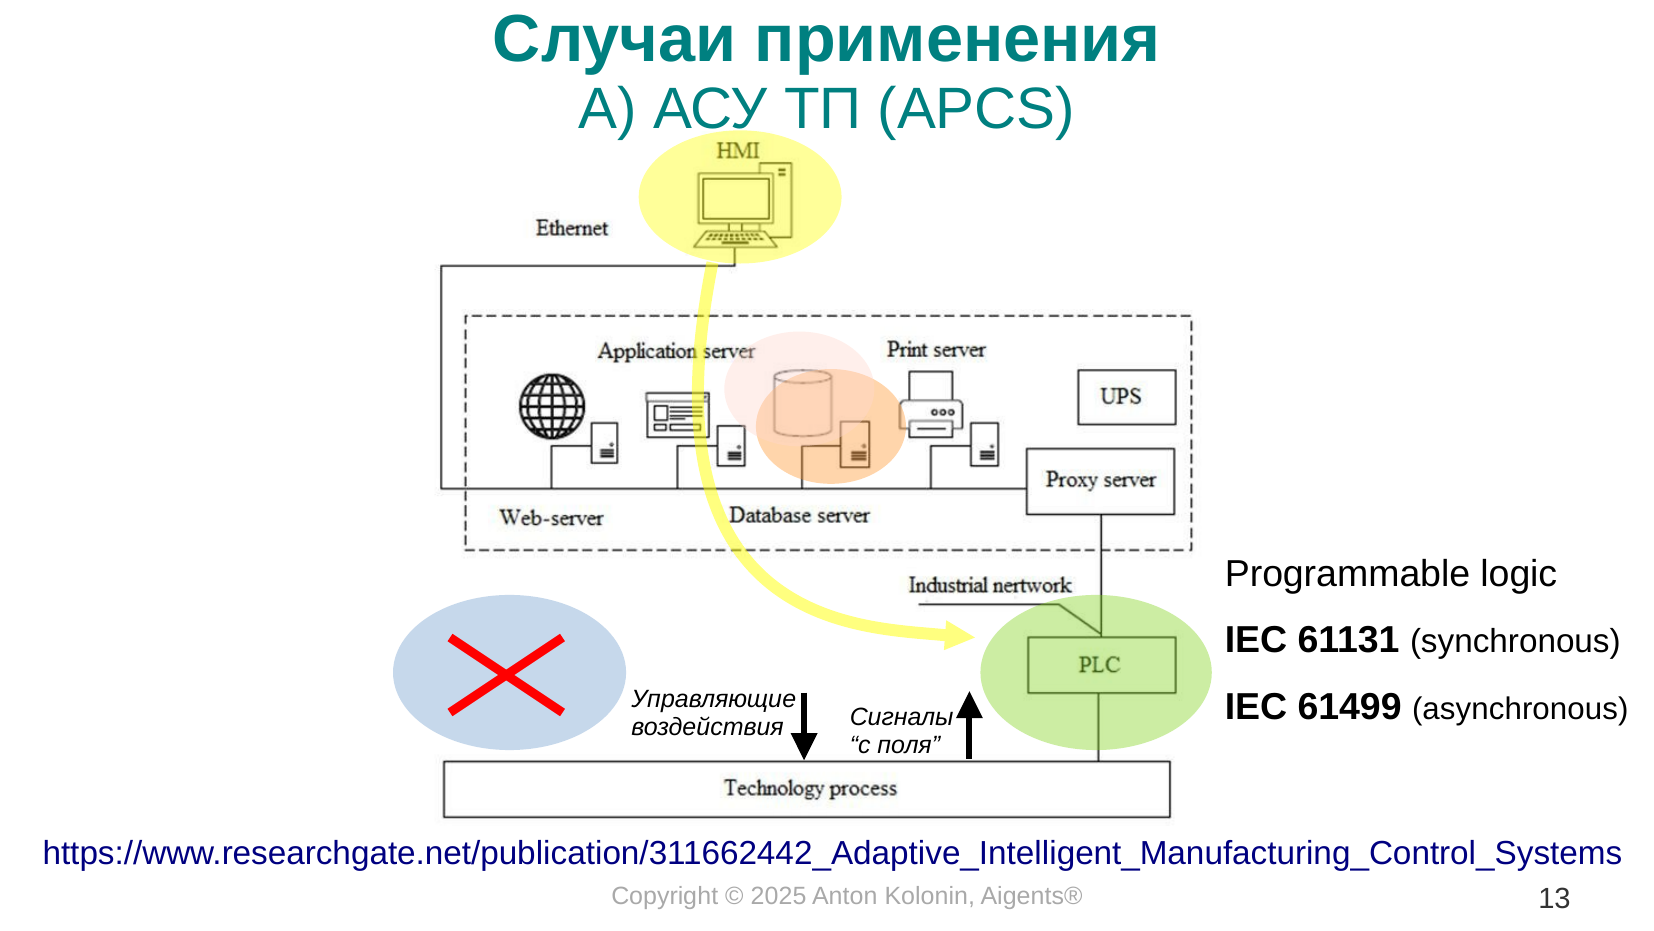

Случаи применения
А) АСУ ТП (APCS)
Programmable logic
IEC 61131 (synchronous)
IEC 61499 (asynchronous)
Управляющие
воздействия
Сигналы
“с поля”
https://www.researchgate.net/publication/311662442_Adaptive_Intelligent_Manufacturing_Control_Systems
Copyright © 2025 Anton Kolonin, Aigents®
13